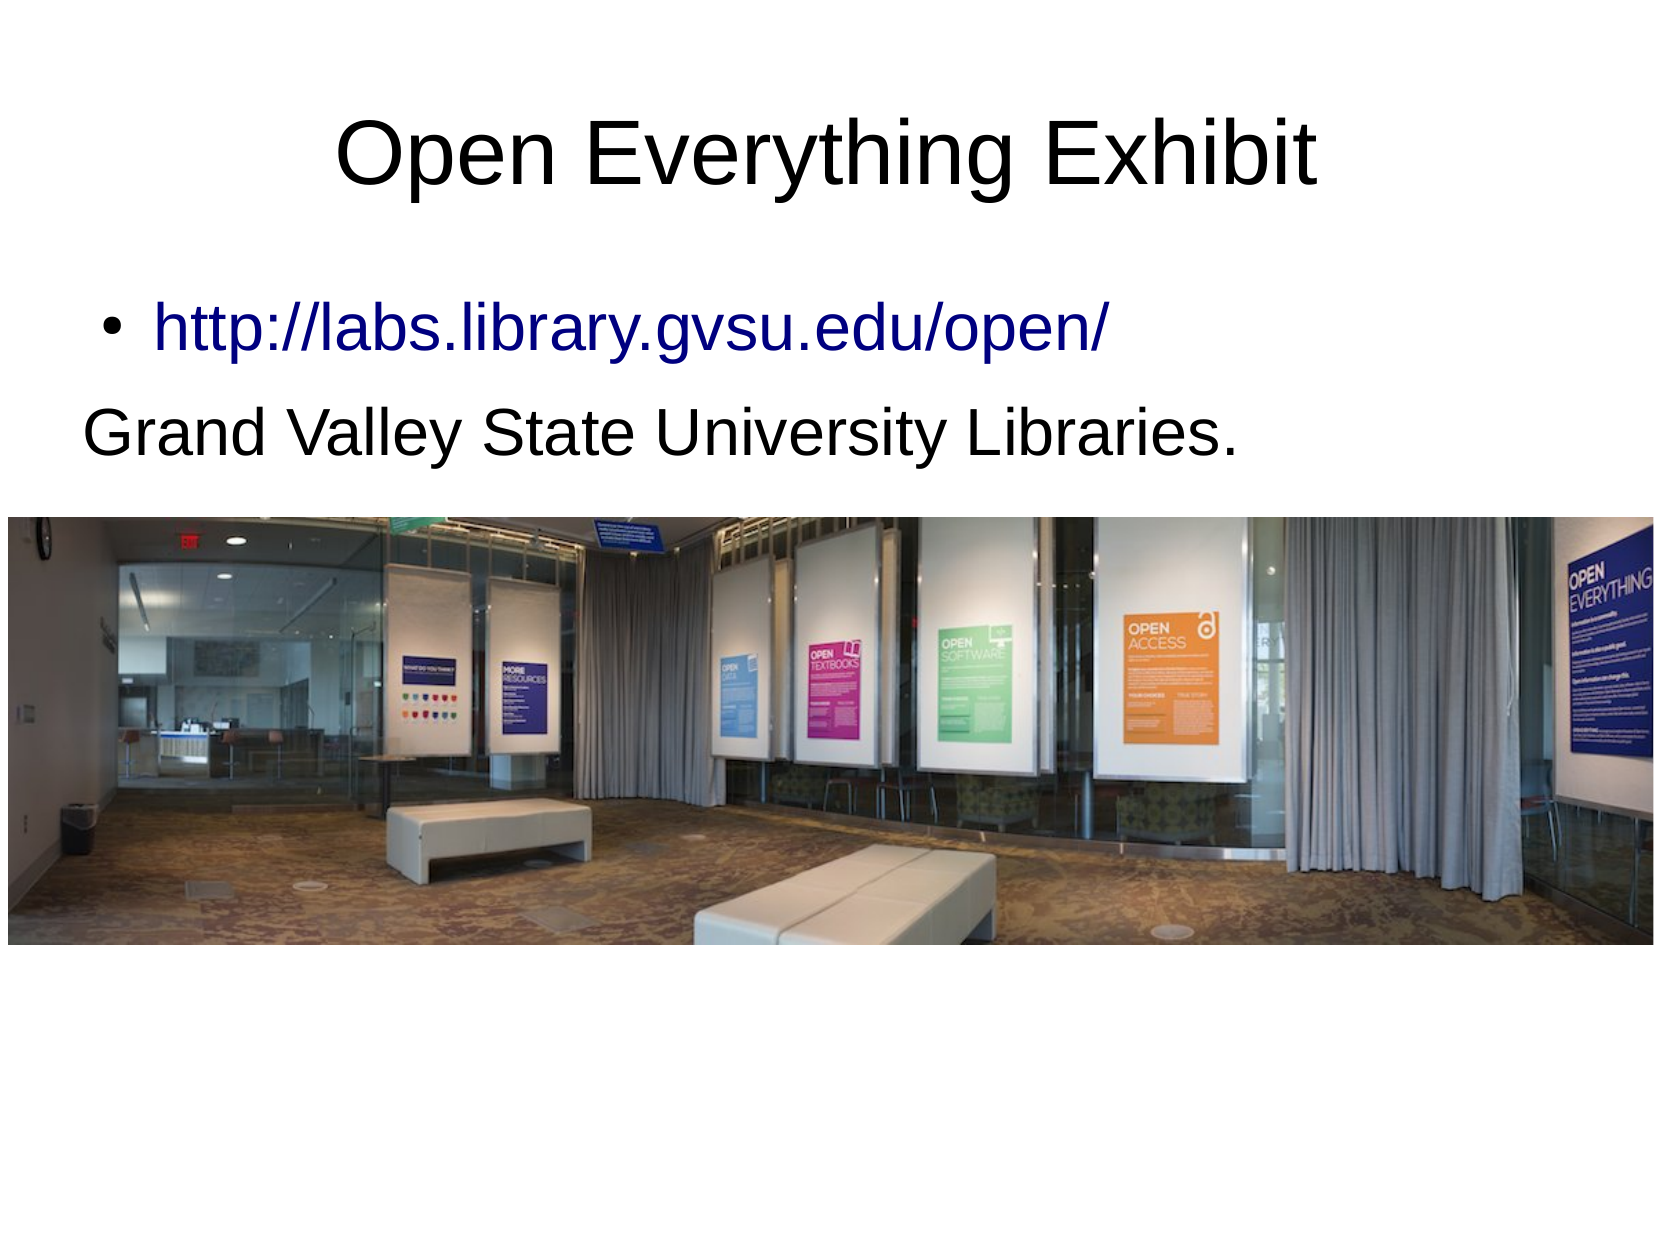

# Open Everything Exhibit
http://labs.library.gvsu.edu/open/
Grand Valley State University Libraries.